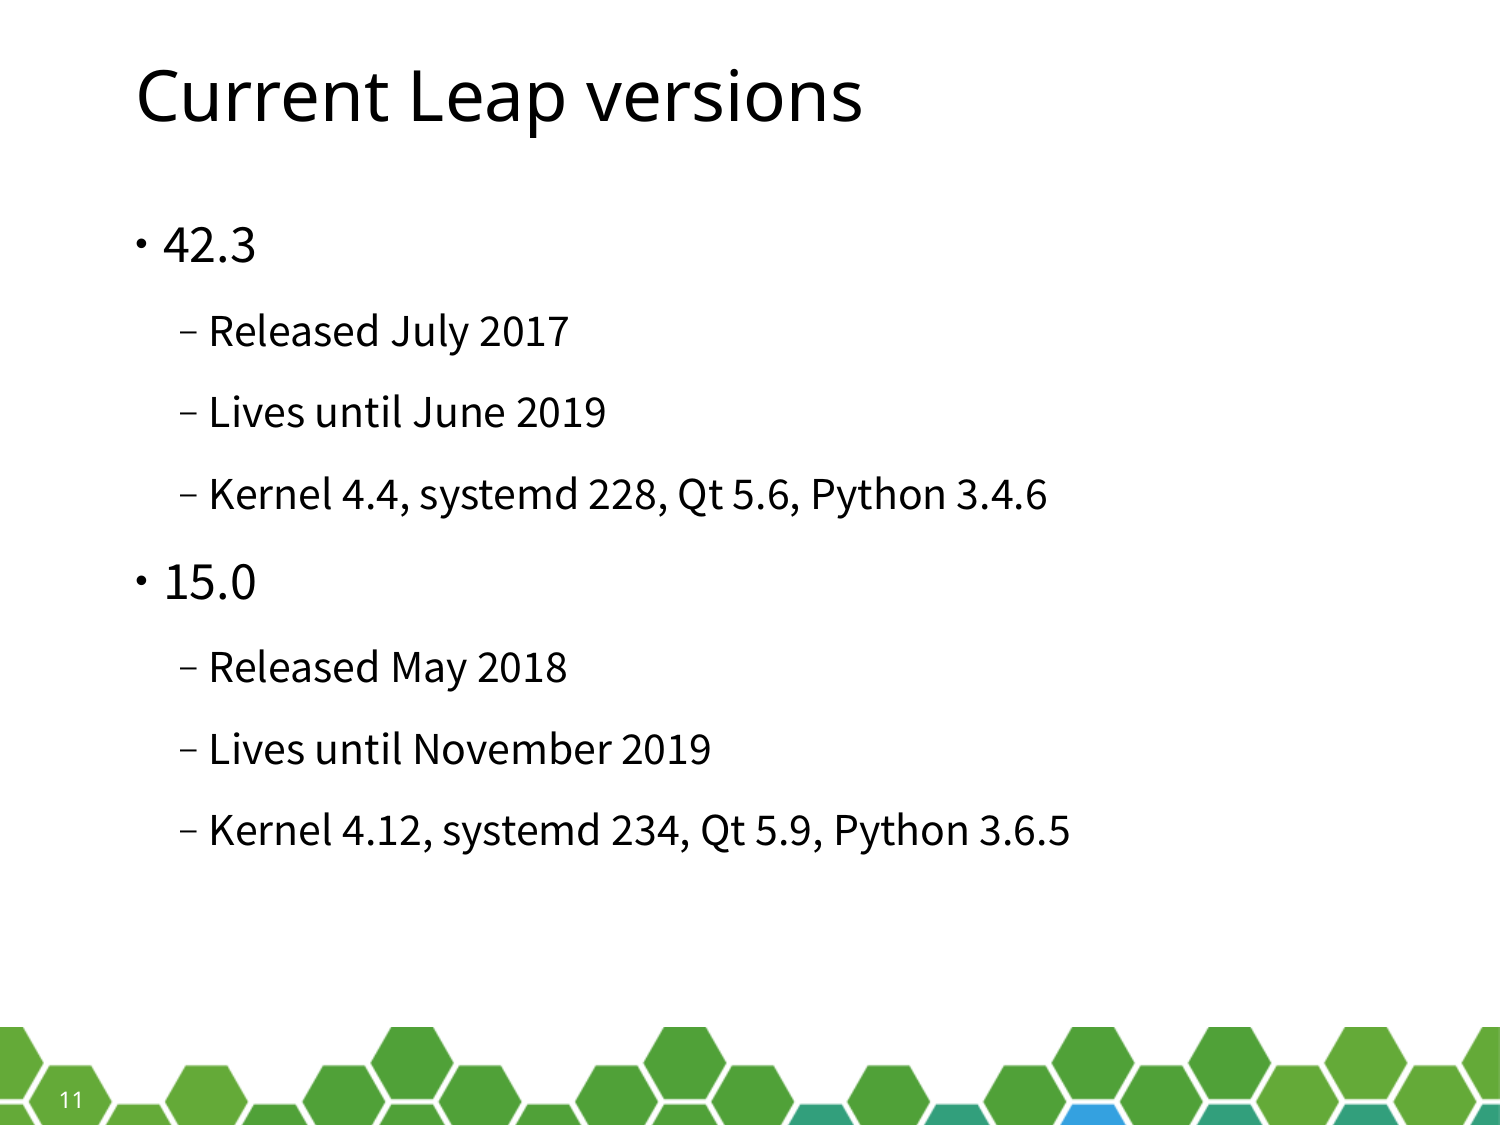

# Current Leap versions
42.3
Released July 2017
Lives until June 2019
Kernel 4.4, systemd 228, Qt 5.6, Python 3.4.6
15.0
Released May 2018
Lives until November 2019
Kernel 4.12, systemd 234, Qt 5.9, Python 3.6.5